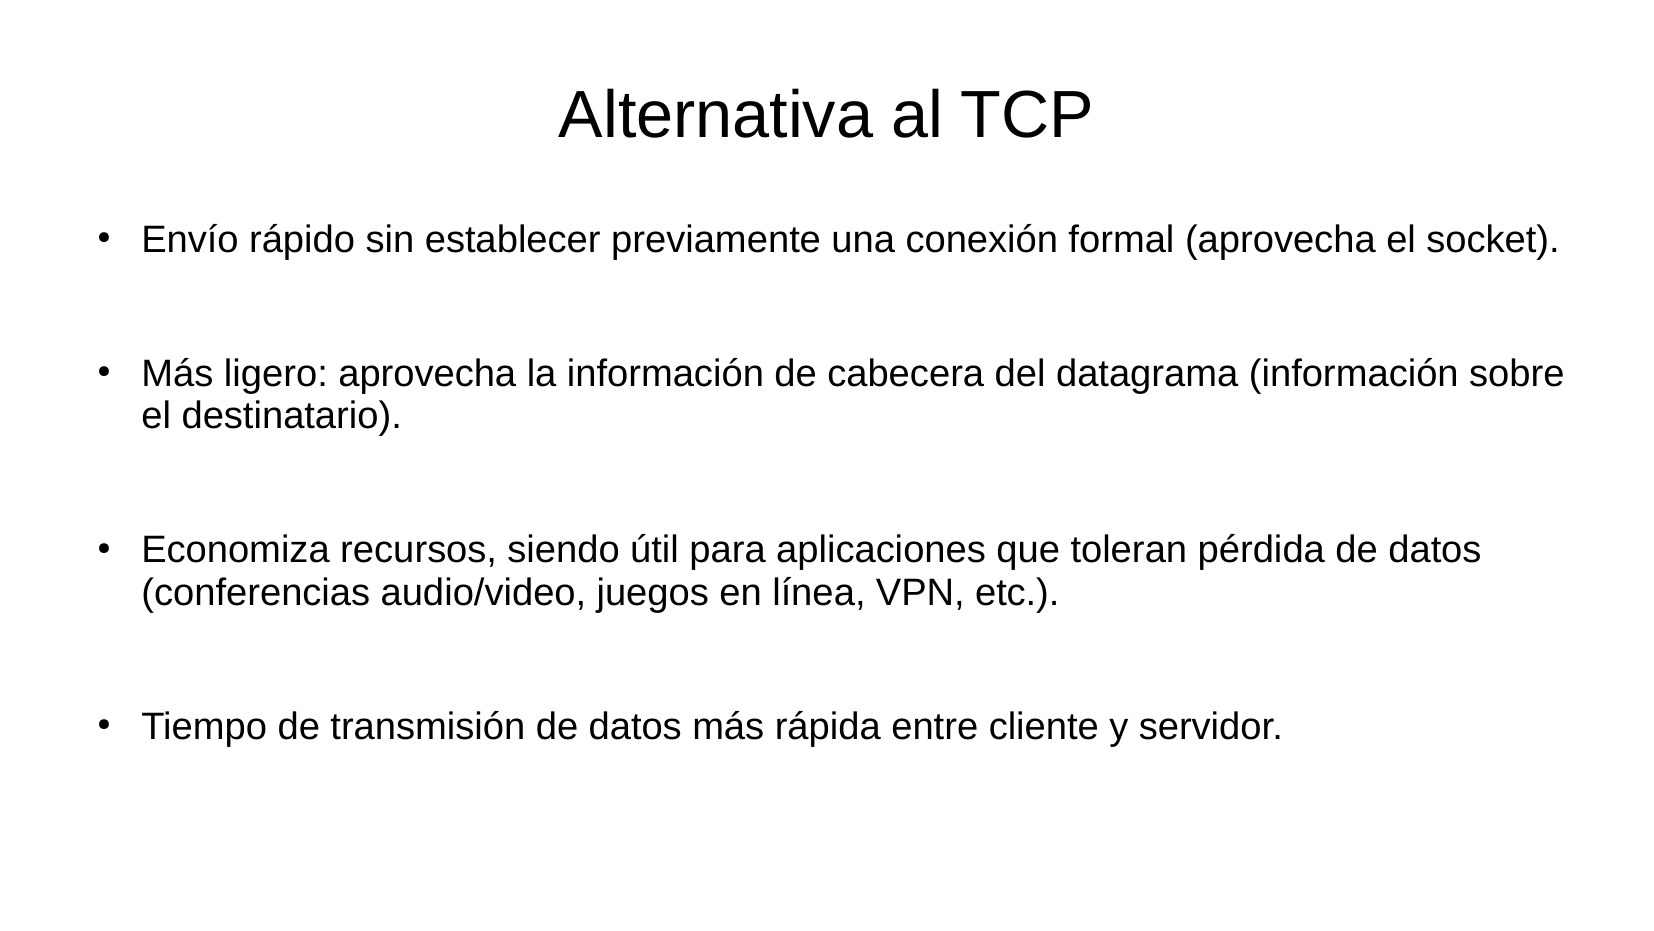

# Alternativa al TCP
Envío rápido sin establecer previamente una conexión formal (aprovecha el socket).
Más ligero: aprovecha la información de cabecera del datagrama (información sobre el destinatario).
Economiza recursos, siendo útil para aplicaciones que toleran pérdida de datos (conferencias audio/video, juegos en línea, VPN, etc.).
Tiempo de transmisión de datos más rápida entre cliente y servidor.